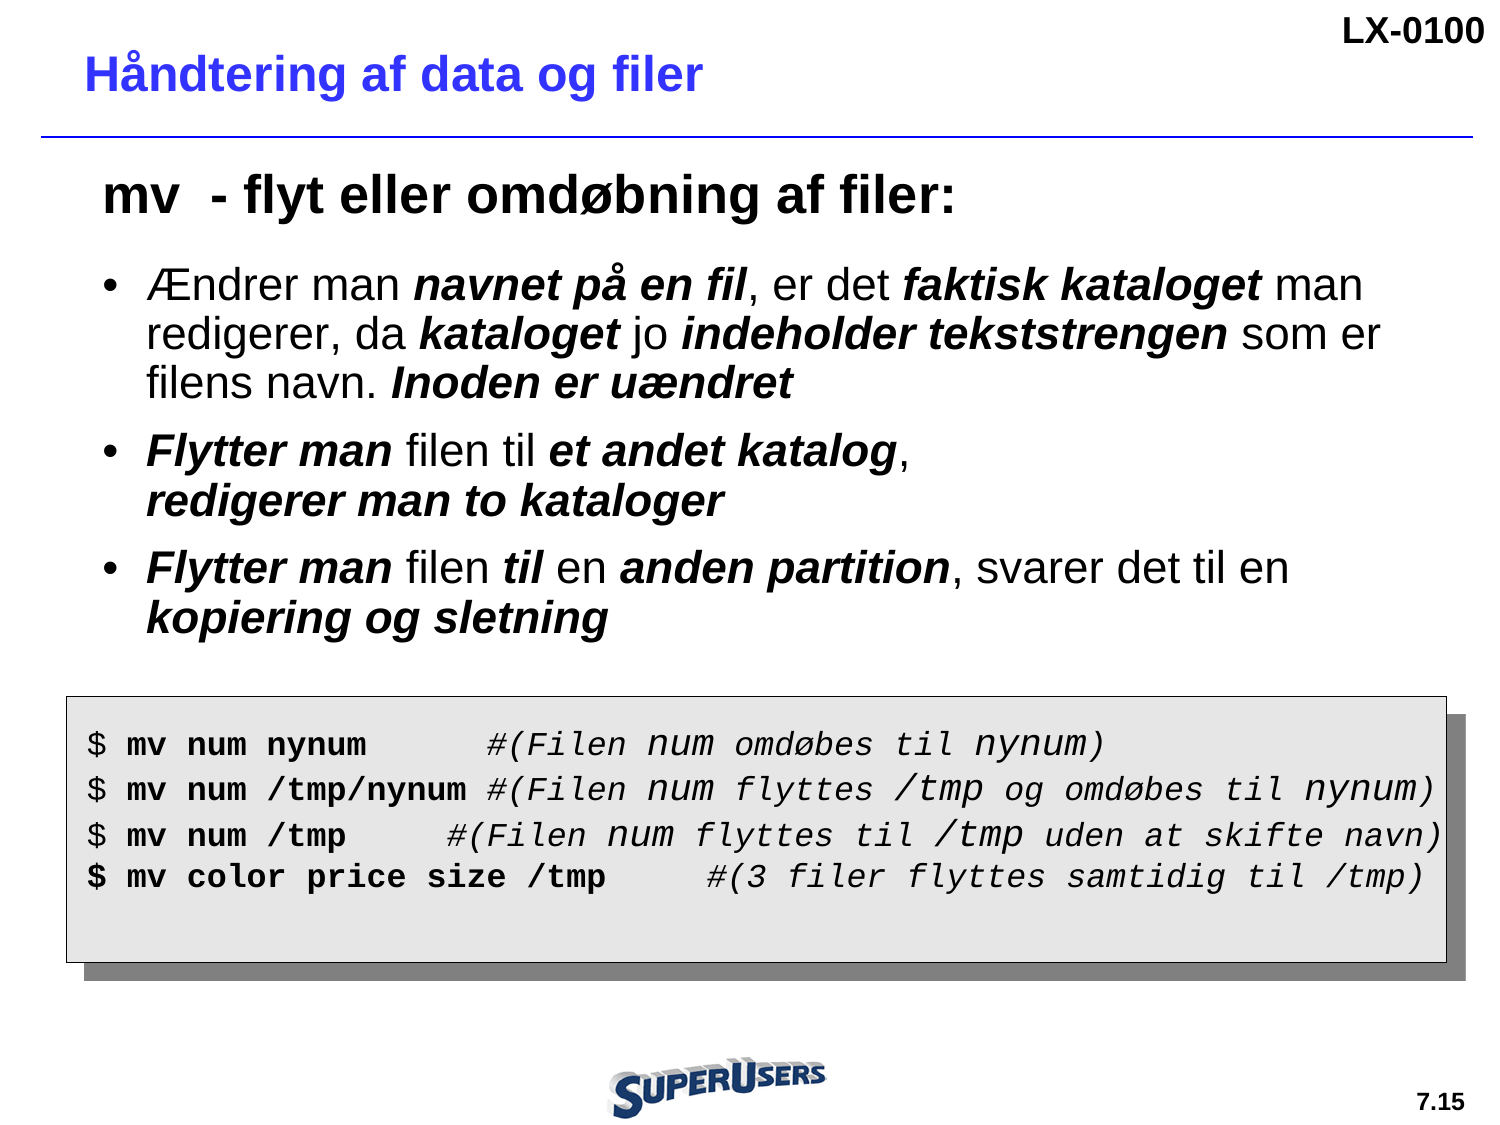

# Håndtering af data og filer
mv - flyt eller omdøbning af filer:
Ændrer man navnet på en fil, er det faktisk kataloget man redigerer, da kataloget jo indeholder tekststrengen som er filens navn. Inoden er uændret
Flytter man filen til et andet katalog,
redigerer man to kataloger
Flytter man filen til en anden partition, svarer det til en kopiering og sletning
 $ mv num nynum #(Filen num omdøbes til nynum)
 $ mv num /tmp/nynum #(Filen num flyttes /tmp og omdøbes til nynum)
 $ mv num /tmp #(Filen num flyttes til /tmp uden at skifte navn)
 $ mv color price size /tmp #(3 filer flyttes samtidig til /tmp)